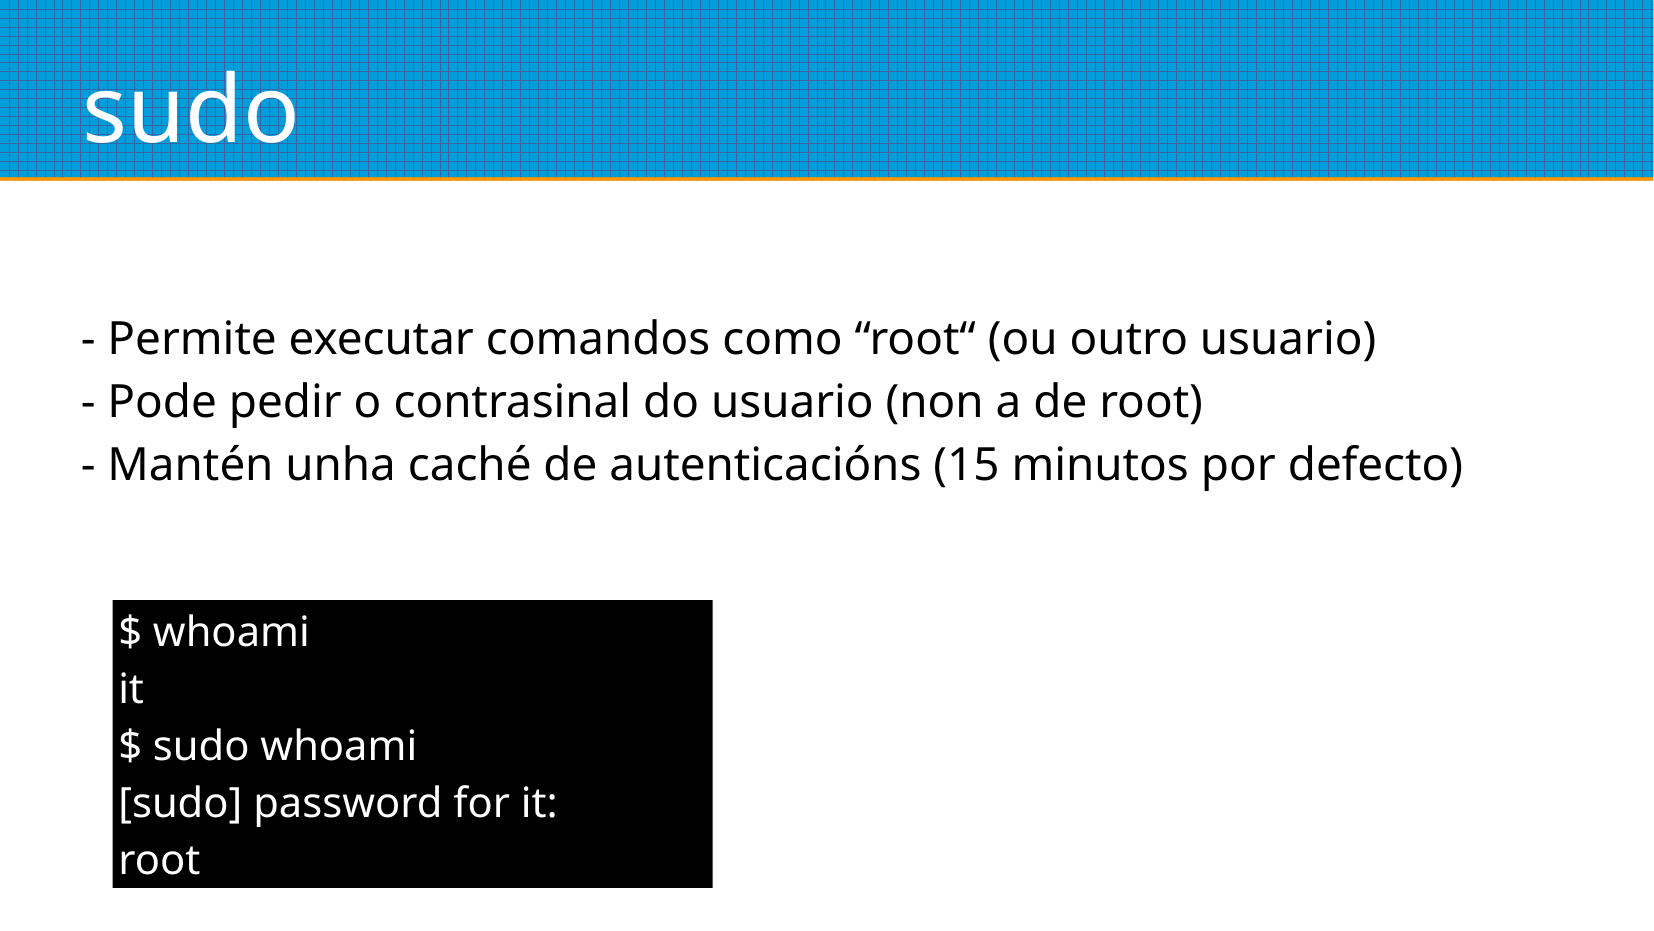

# sudo
- Permite executar comandos como “root“ (ou outro usuario)
- Pode pedir o contrasinal do usuario (non a de root)
- Mantén unha caché de autenticacións (15 minutos por defecto)
$ whoami
it
$ sudo whoami
[sudo] password for it:
root